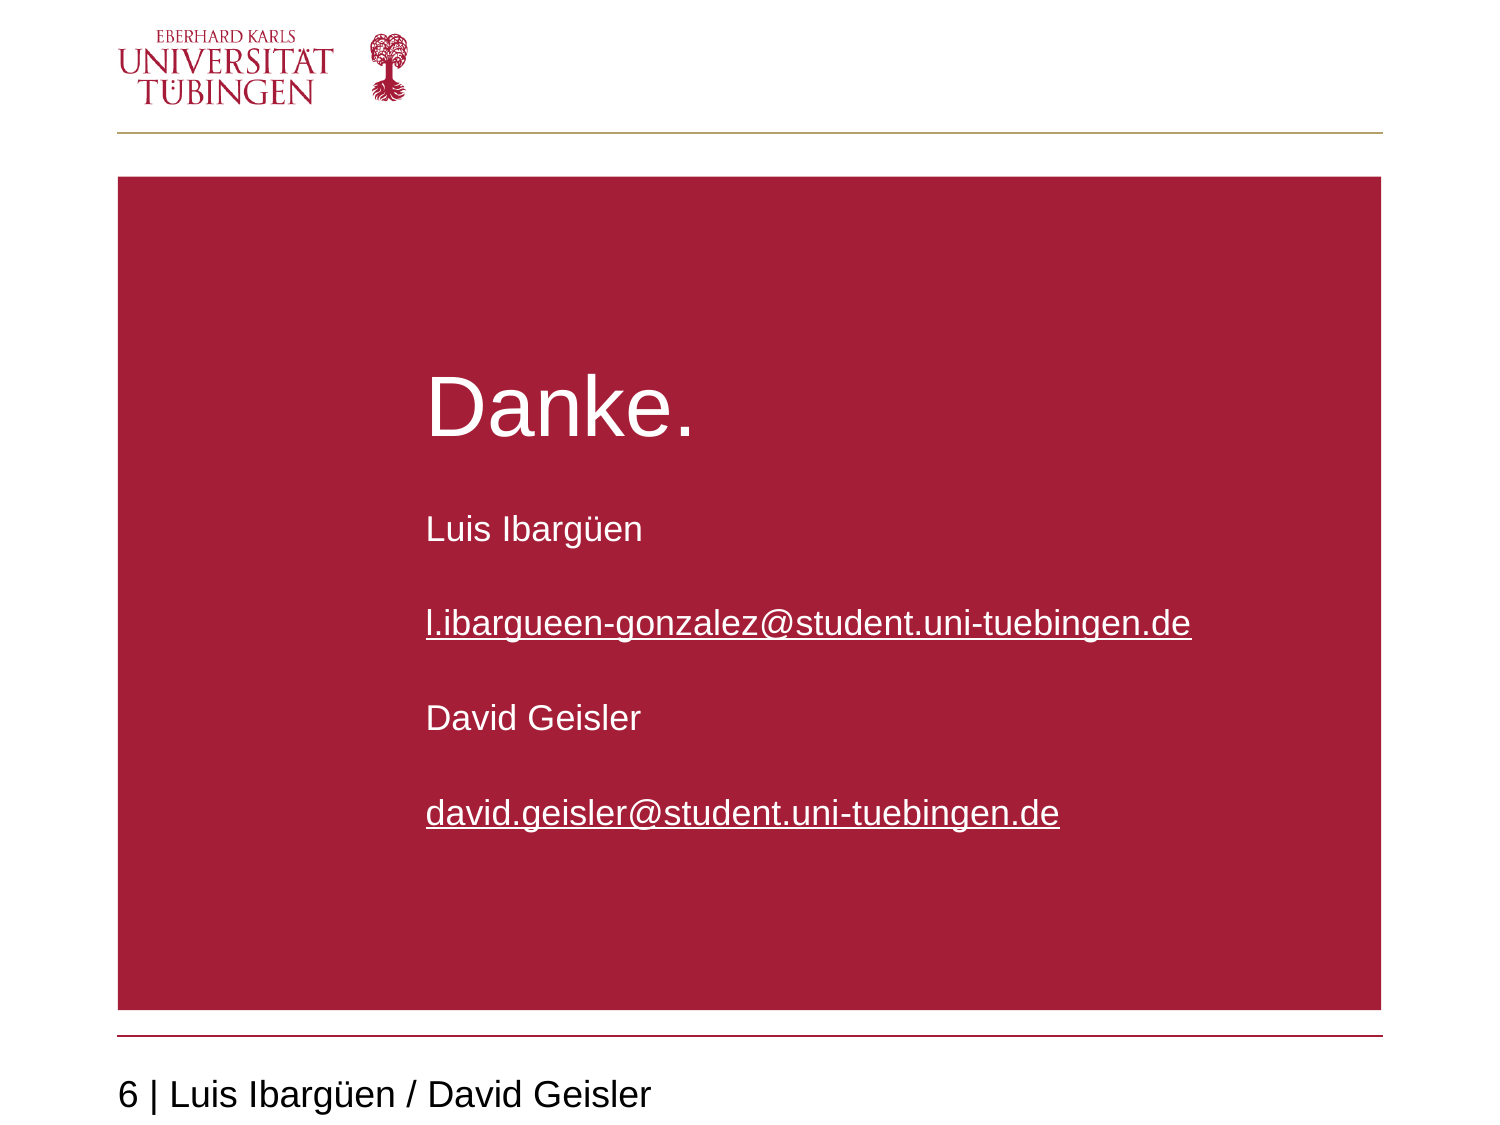

# Danke.
Luis Ibargüen
l.ibargueen-gonzalez@student.uni-tuebingen.de
David Geisler
david.geisler@student.uni-tuebingen.de
6